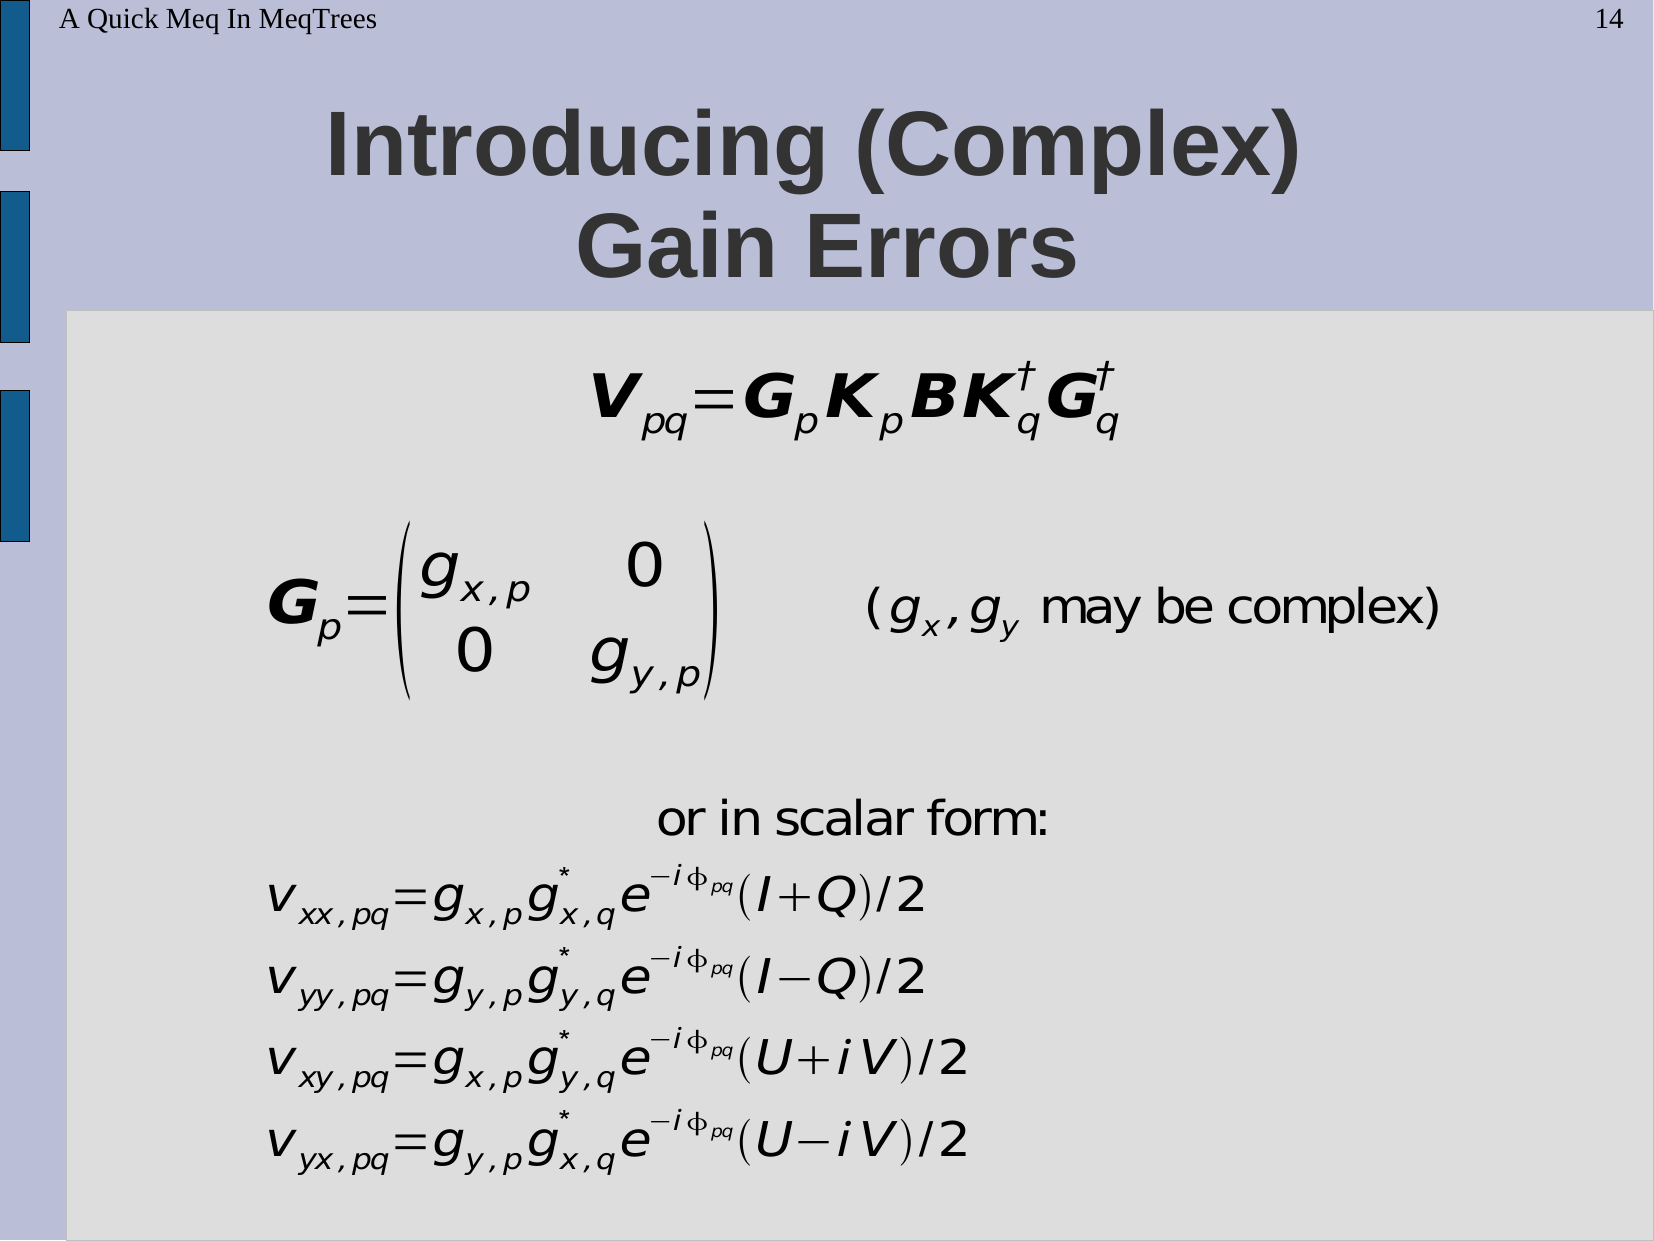

A Quick Meq In MeqTrees
14
# Introducing (Complex) Gain Errors